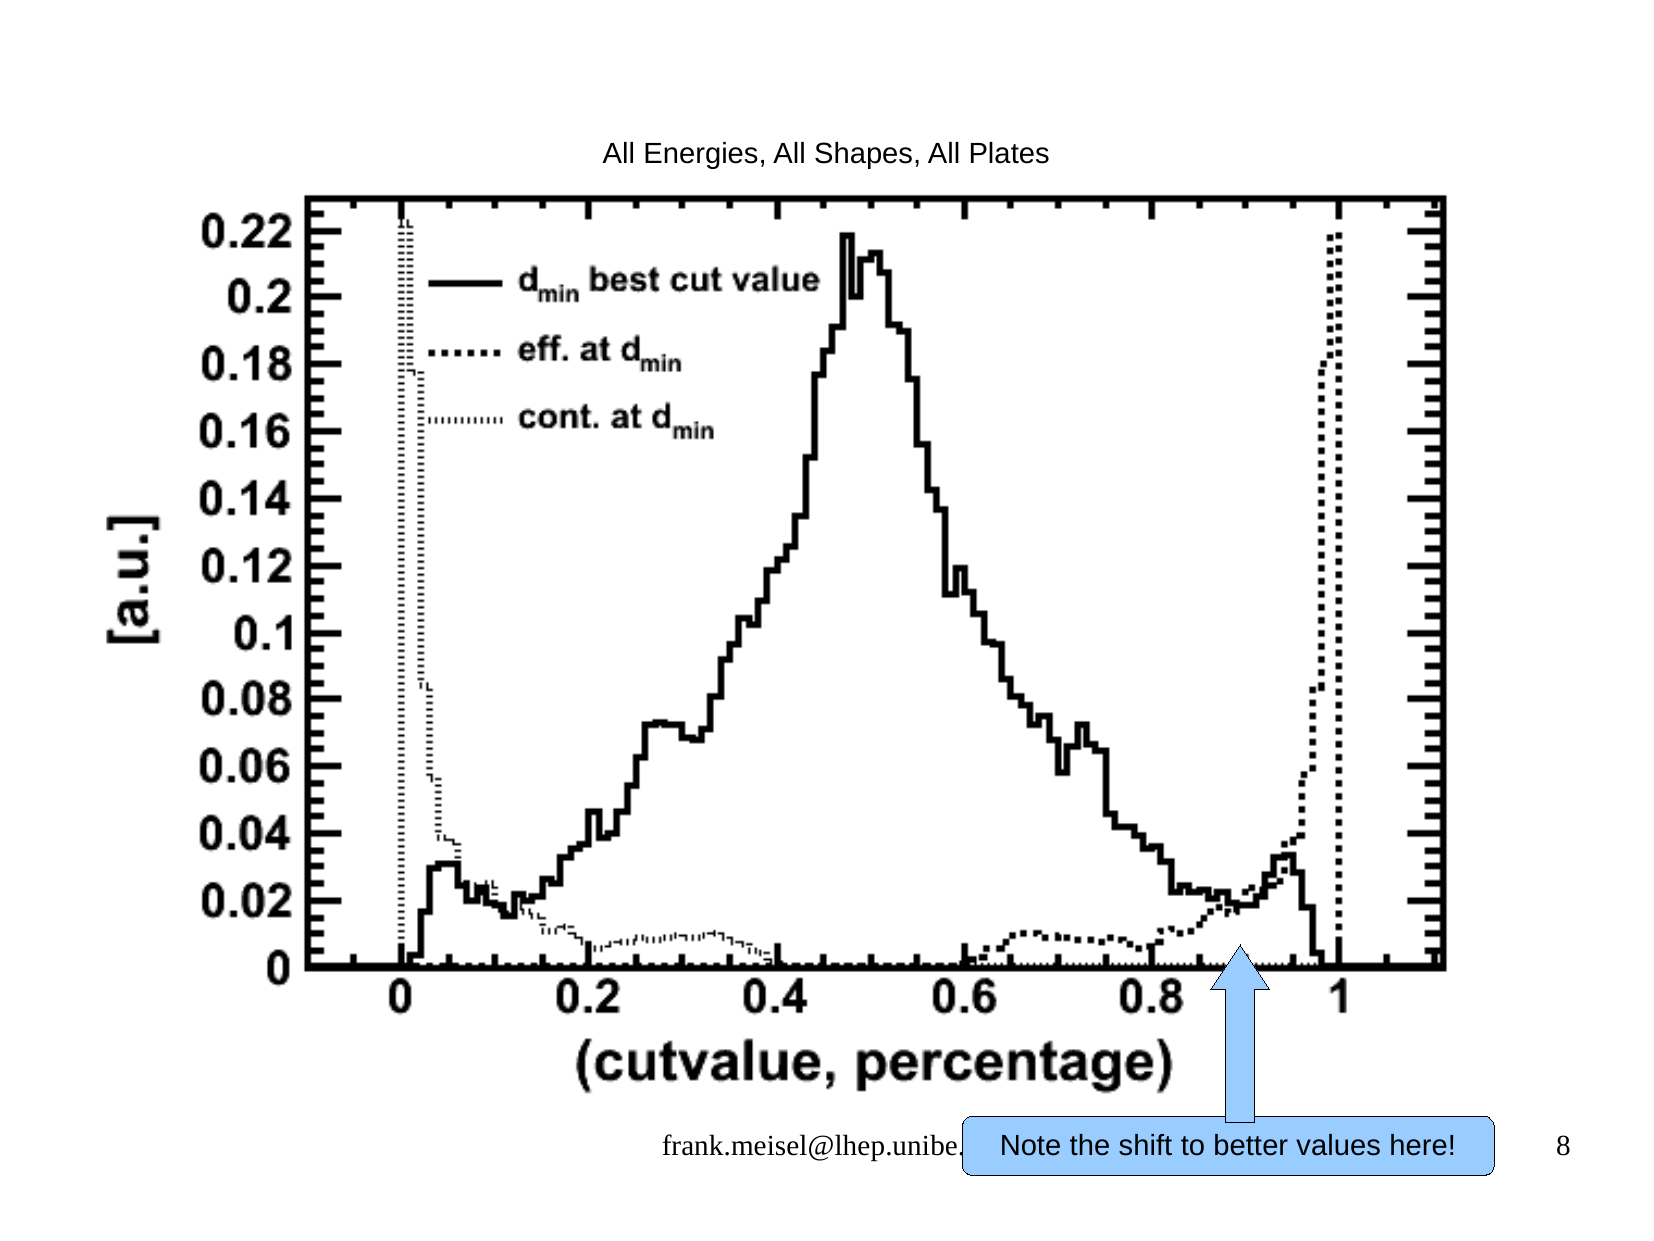

# All Energies, All Shapes, All Plates
Note the shift to better values here!
frank.meisel@lhep.unibe.ch
8